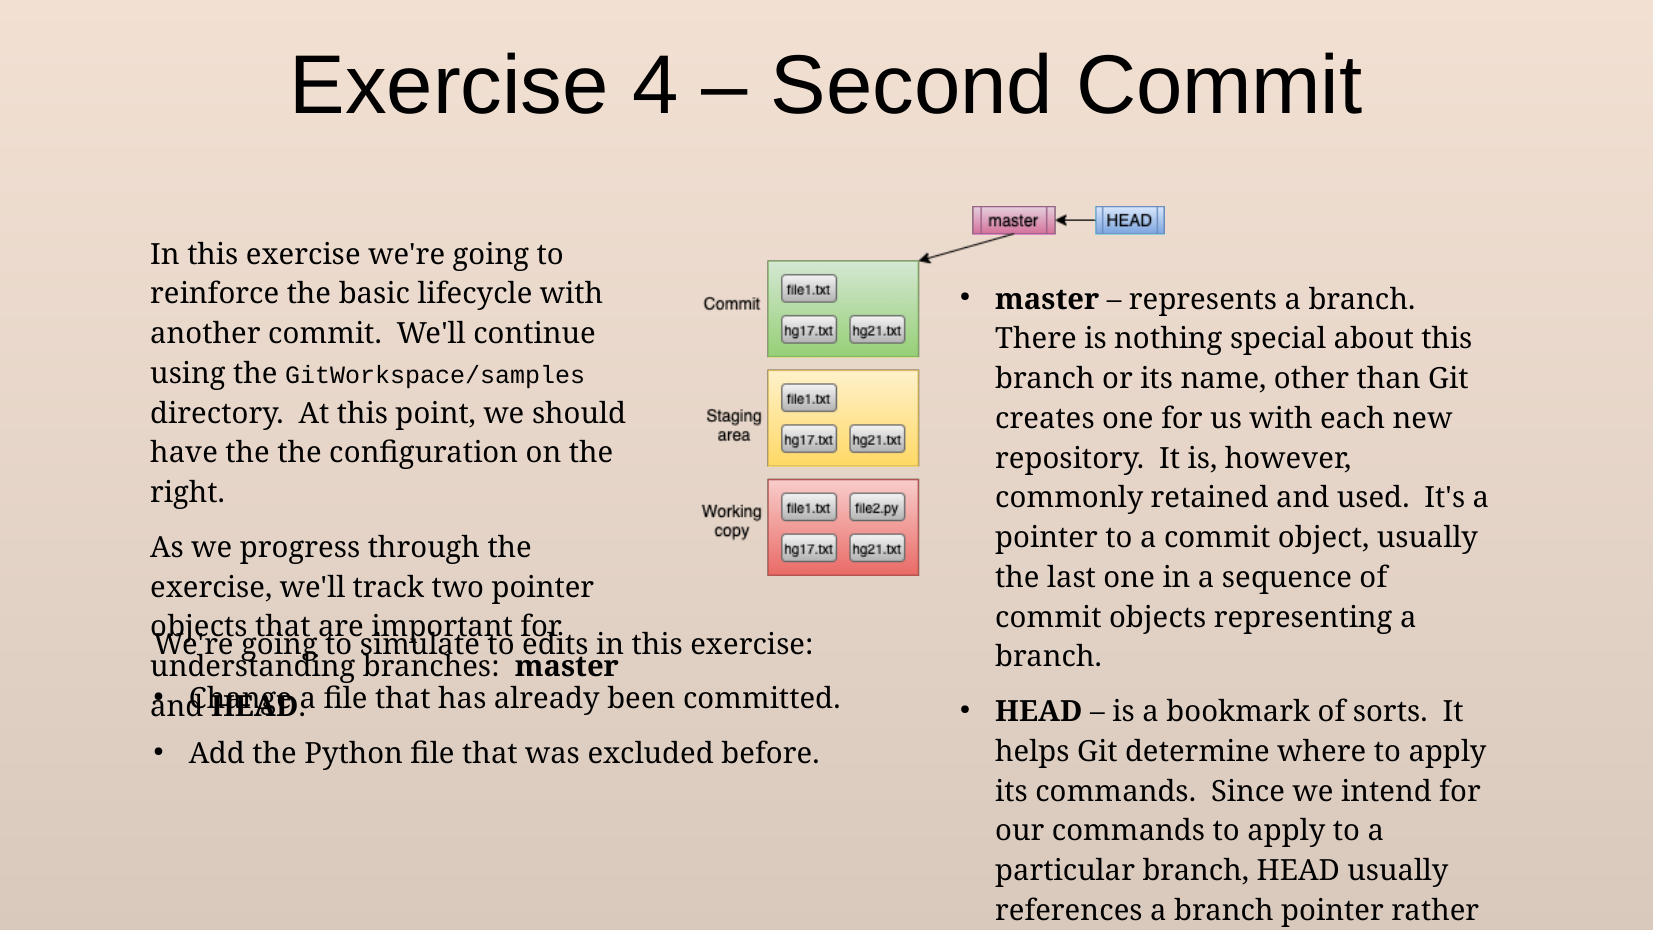

# Exercise 4 – Second Commit
In this exercise we're going to reinforce the basic lifecycle with another commit. We'll continue using the GitWorkspace/samples directory. At this point, we should have the the configuration on the right.
As we progress through the exercise, we'll track two pointer objects that are important for understanding branches: master and HEAD.
master – represents a branch. There is nothing special about this branch or its name, other than Git creates one for us with each new repository. It is, however, commonly retained and used. It's a pointer to a commit object, usually the last one in a sequence of commit objects representing a branch.
HEAD – is a bookmark of sorts. It helps Git determine where to apply its commands. Since we intend for our commands to apply to a particular branch, HEAD usually references a branch pointer rather than directly to a commit. Hence it's usually a pointer to a pointer.
We're going to simulate to edits in this exercise:
Change a file that has already been committed.
Add the Python file that was excluded before.